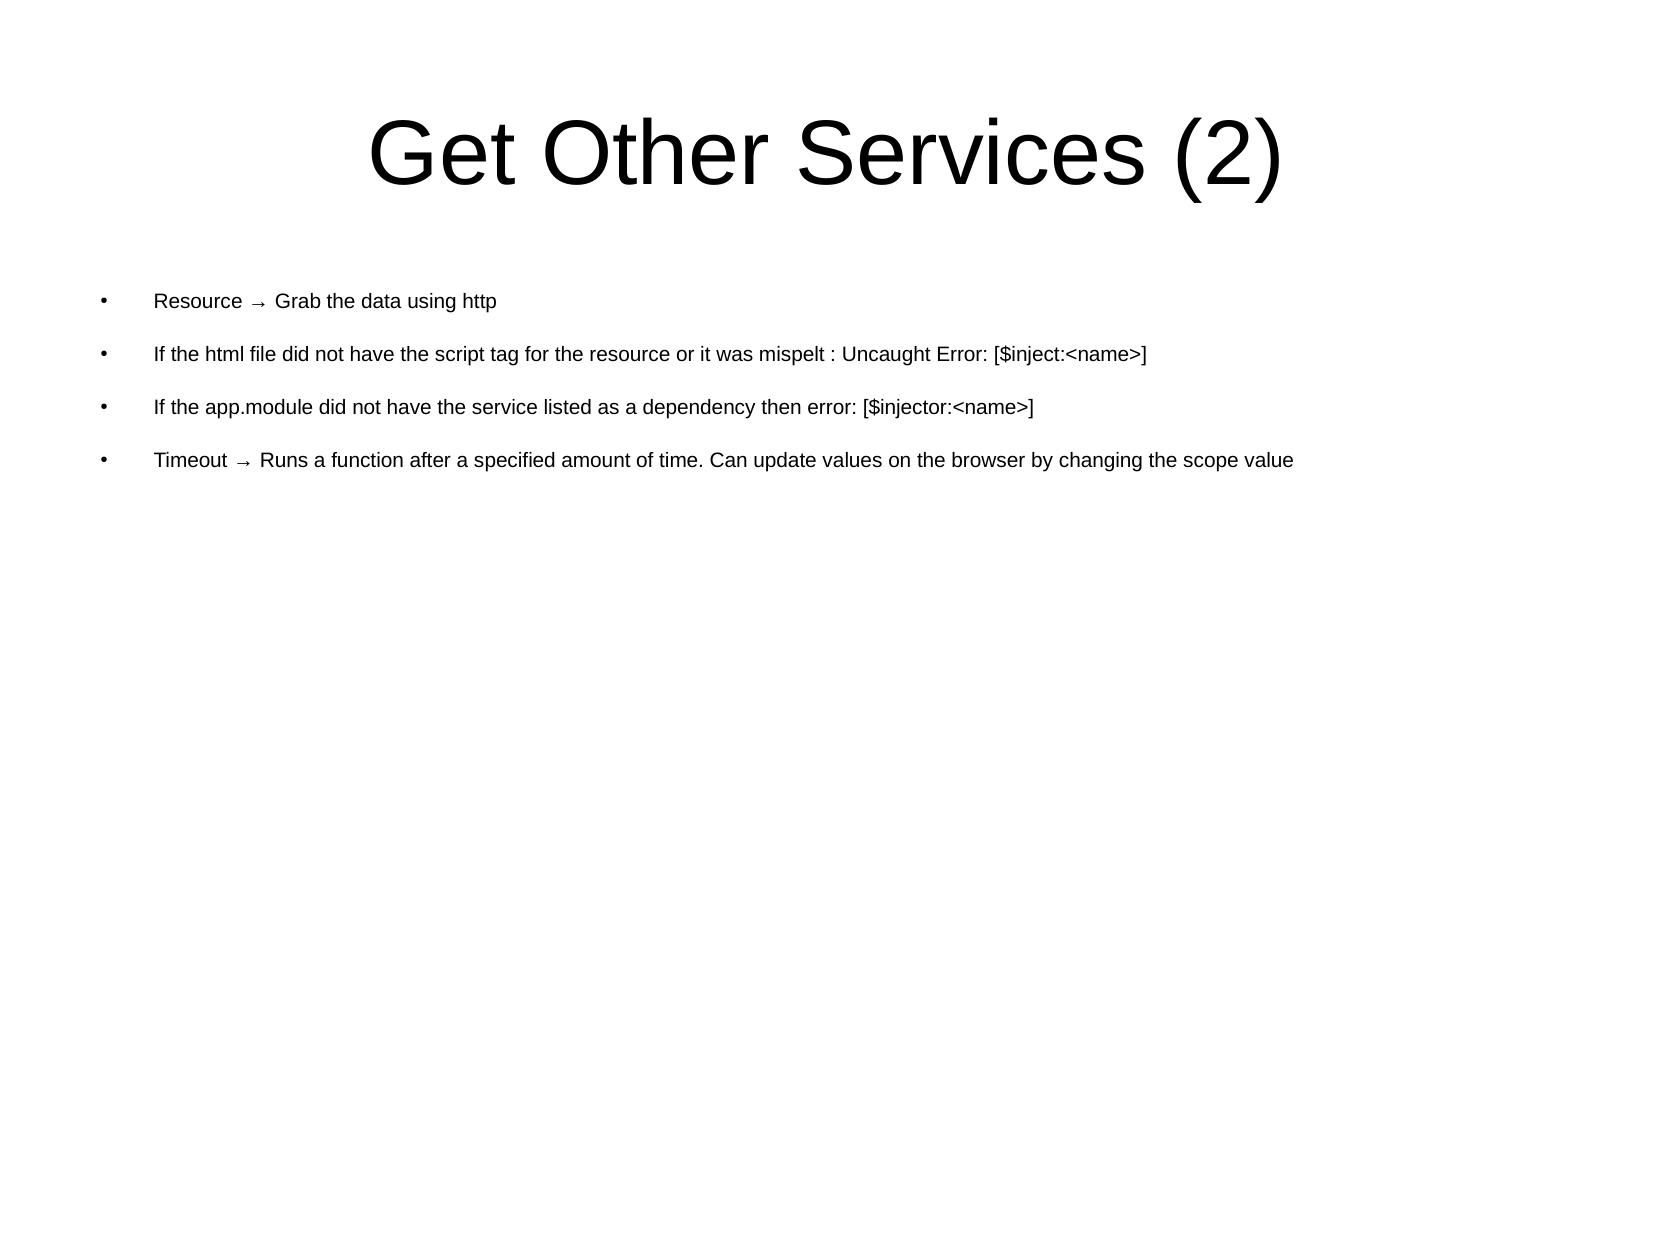

# Get Other Services (2)
Resource → Grab the data using http
If the html file did not have the script tag for the resource or it was mispelt : Uncaught Error: [$inject:<name>]
If the app.module did not have the service listed as a dependency then error: [$injector:<name>]
Timeout → Runs a function after a specified amount of time. Can update values on the browser by changing the scope value